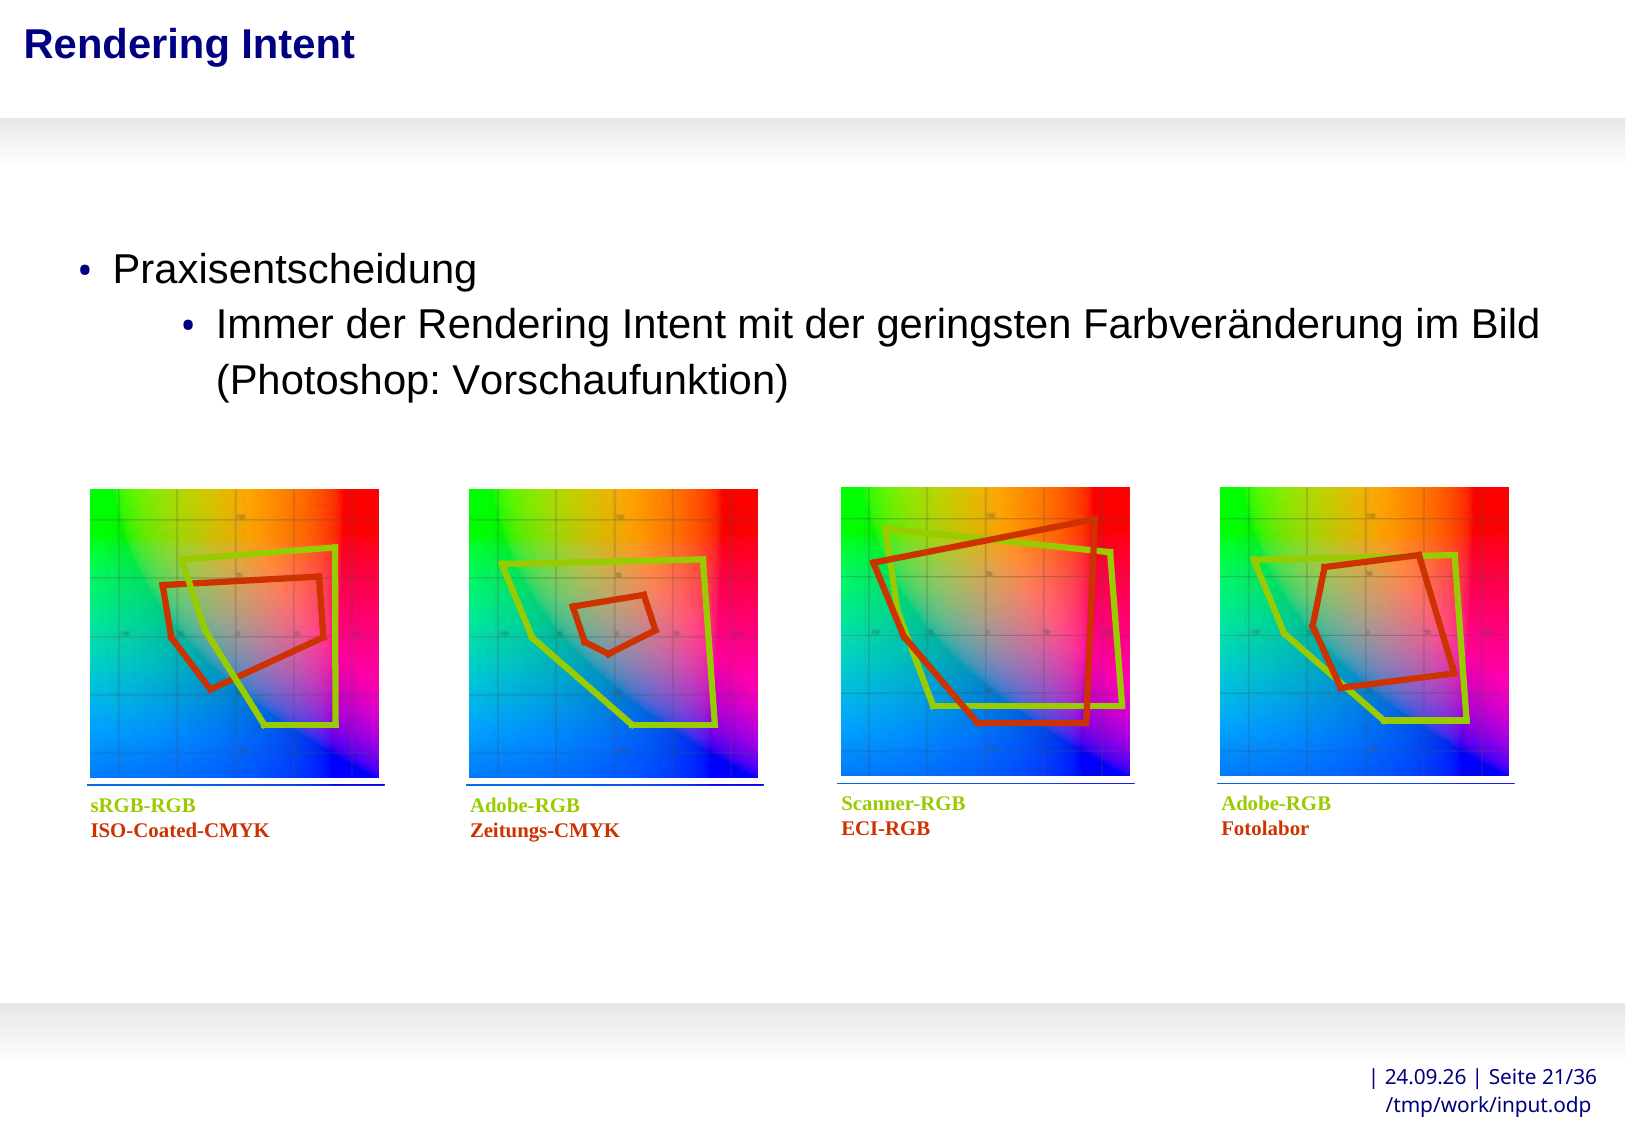

# Rendering Intent
Praxisentscheidung
Immer der Rendering Intent mit der geringsten Farbveränderung im Bild (Photoshop: Vorschaufunktion)
Scanner-RGB
ECI-RGB
Adobe-RGB
Fotolabor
sRGB-RGB
ISO-Coated-CMYK
Adobe-RGB
Zeitungs-CMYK